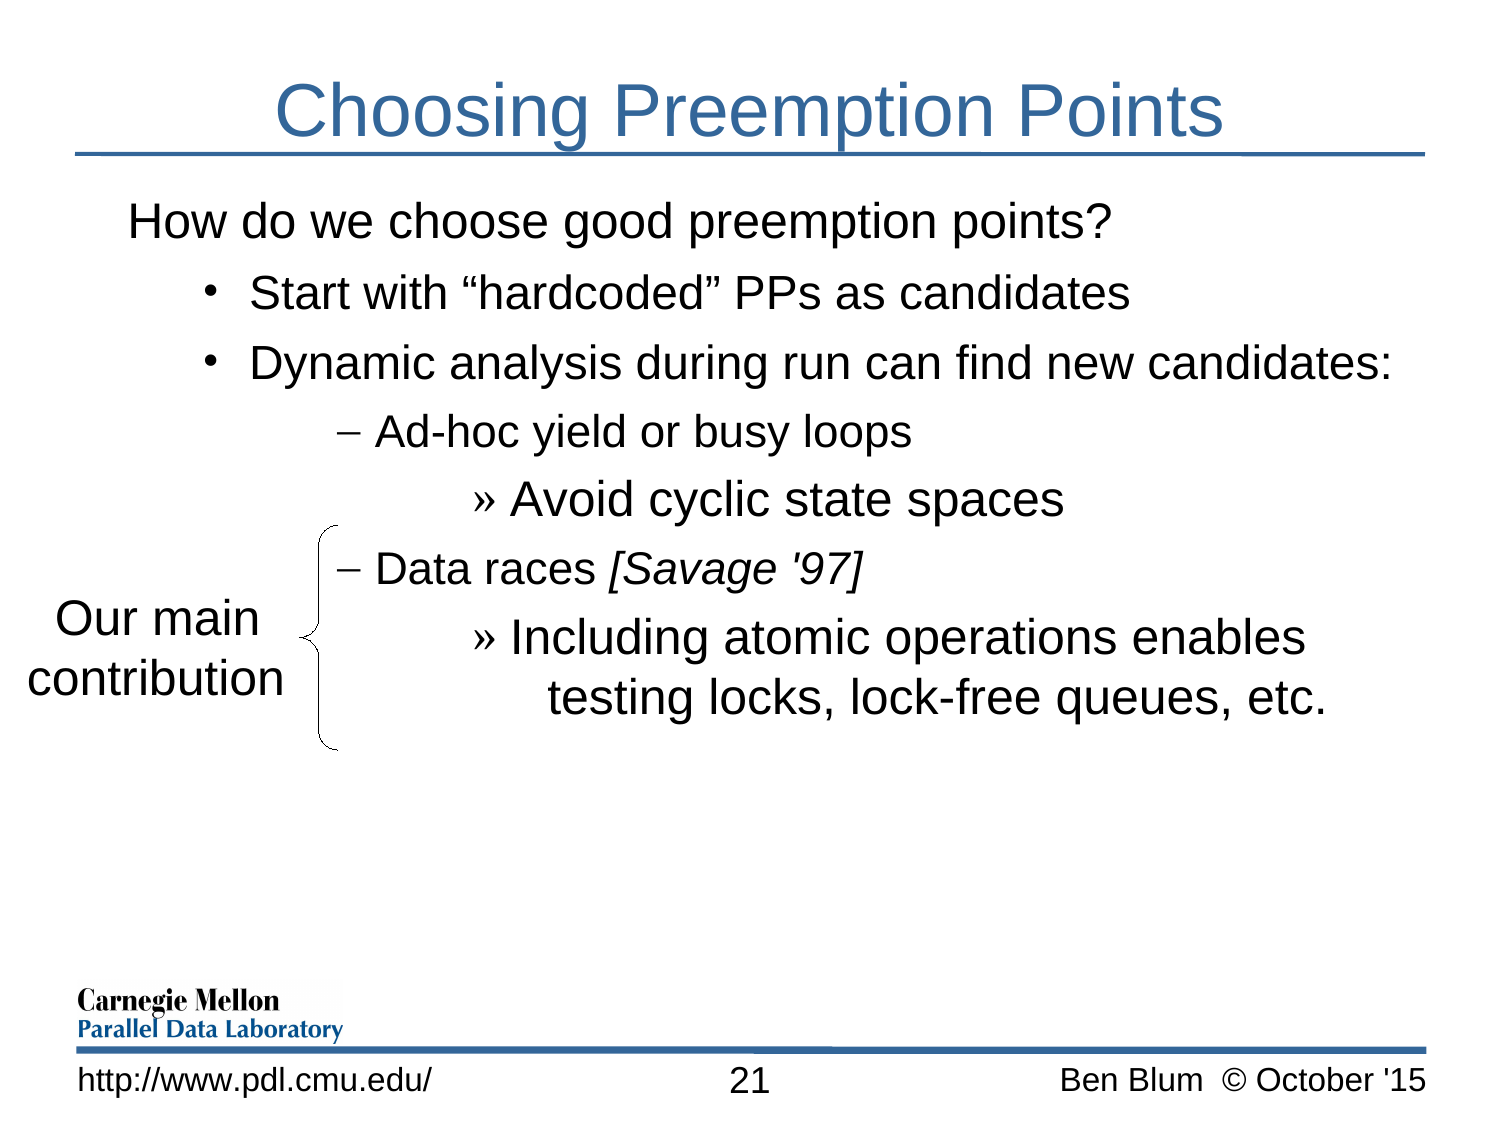

# Choosing Preemption Points
How do we choose good preemption points?
Start with “hardcoded” PPs as candidates
Dynamic analysis during run can find new candidates:
Ad-hoc yield or busy loops
Avoid cyclic state spaces
Data races [Savage '97]
Including atomic operations enables testing locks, lock-free queues, etc.
 Our main
contribution
21